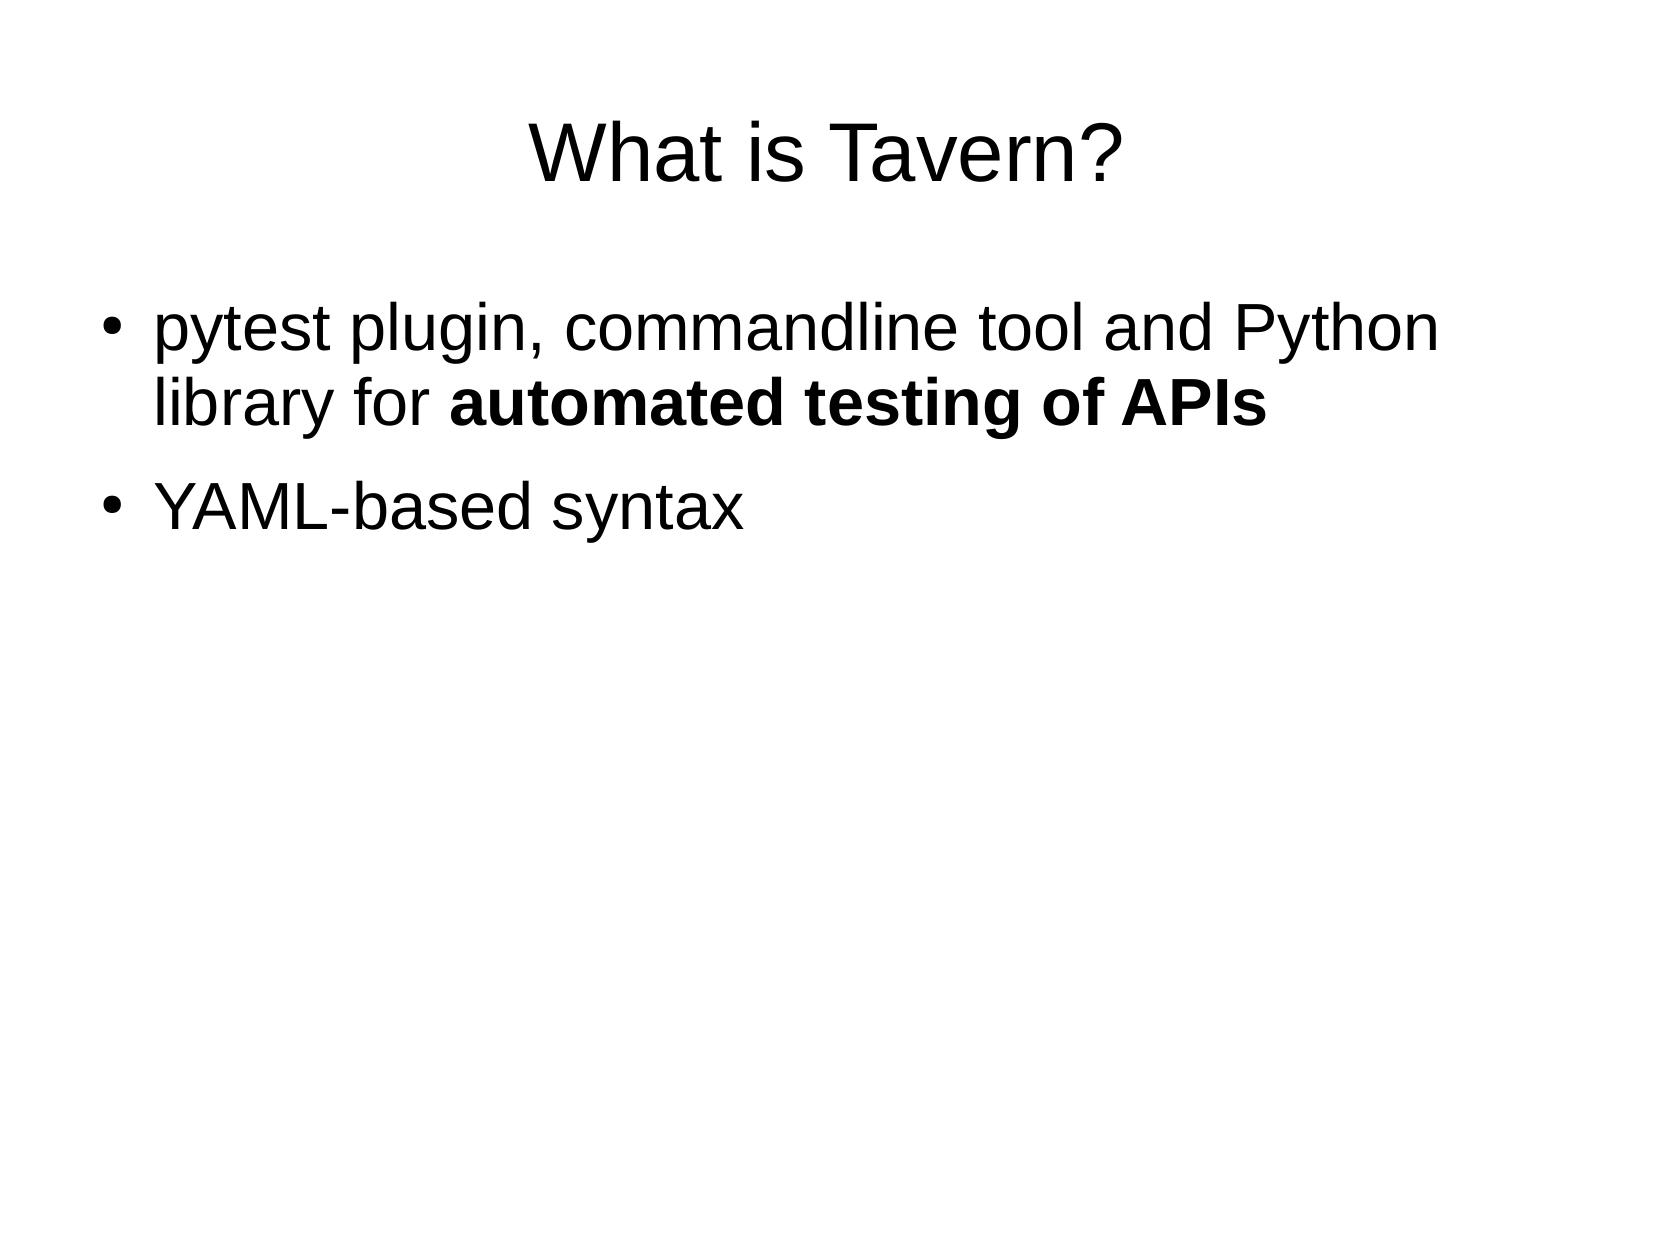

# What is Tavern?
pytest plugin, commandline tool and Python library for automated testing of APIs
YAML-based syntax